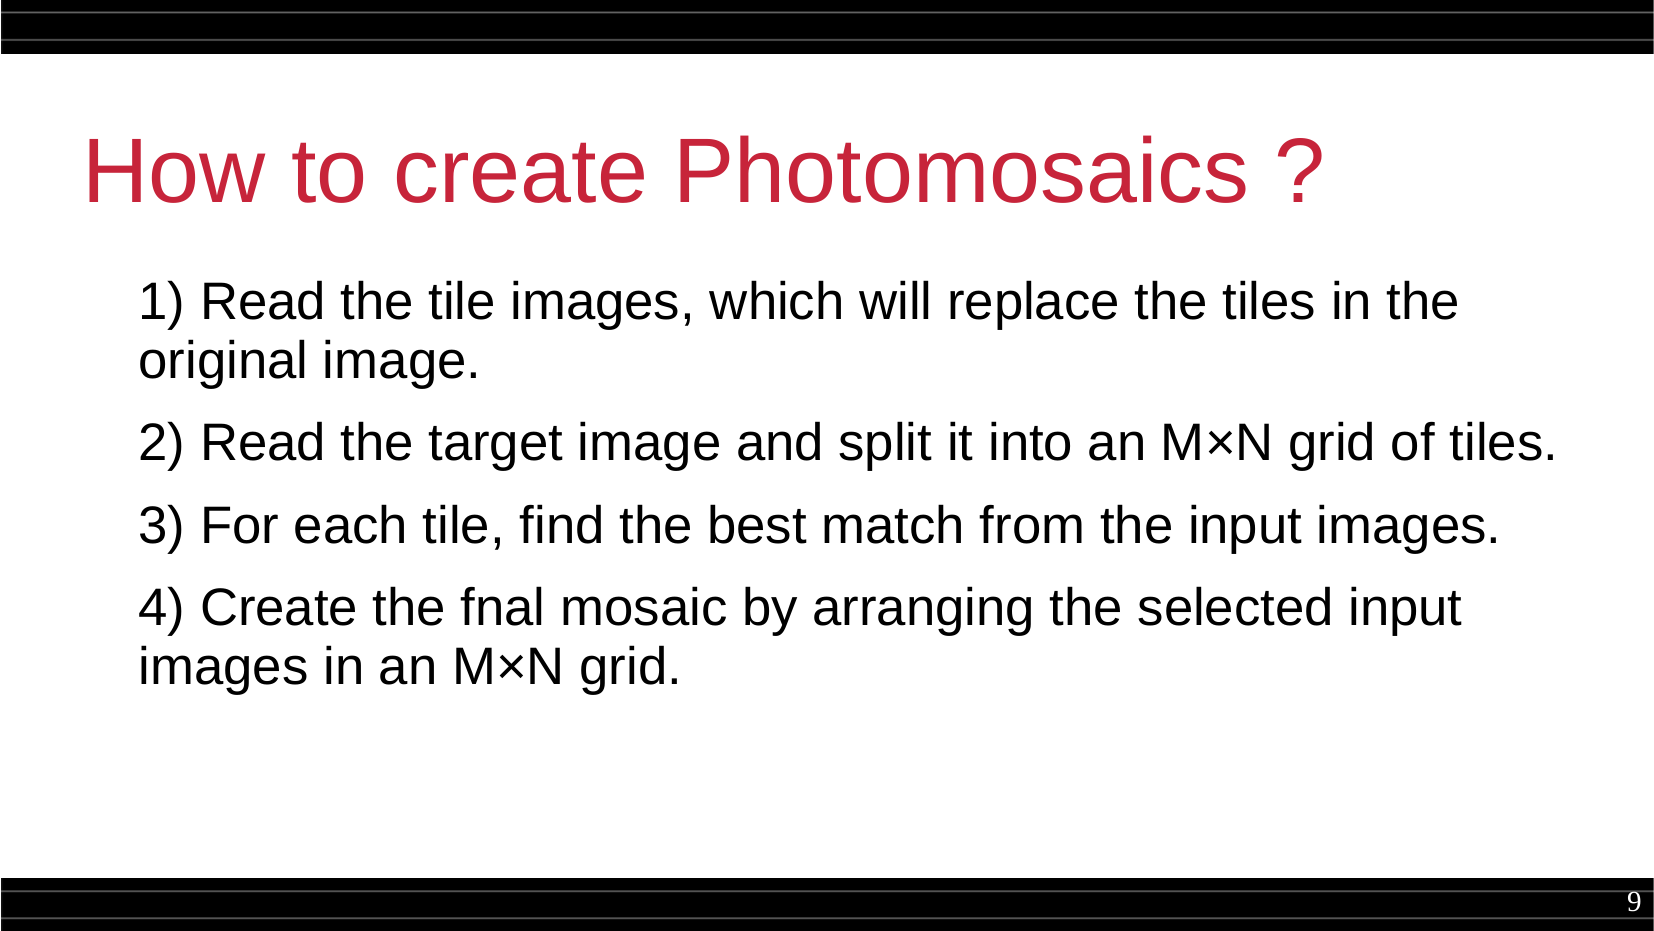

# How to create Photomosaics ?
1) Read the tile images, which will replace the tiles in the original image.
2) Read the target image and split it into an M×N grid of tiles.
3) For each tile, find the best match from the input images.
4) Create the fnal mosaic by arranging the selected input images in an M×N grid.